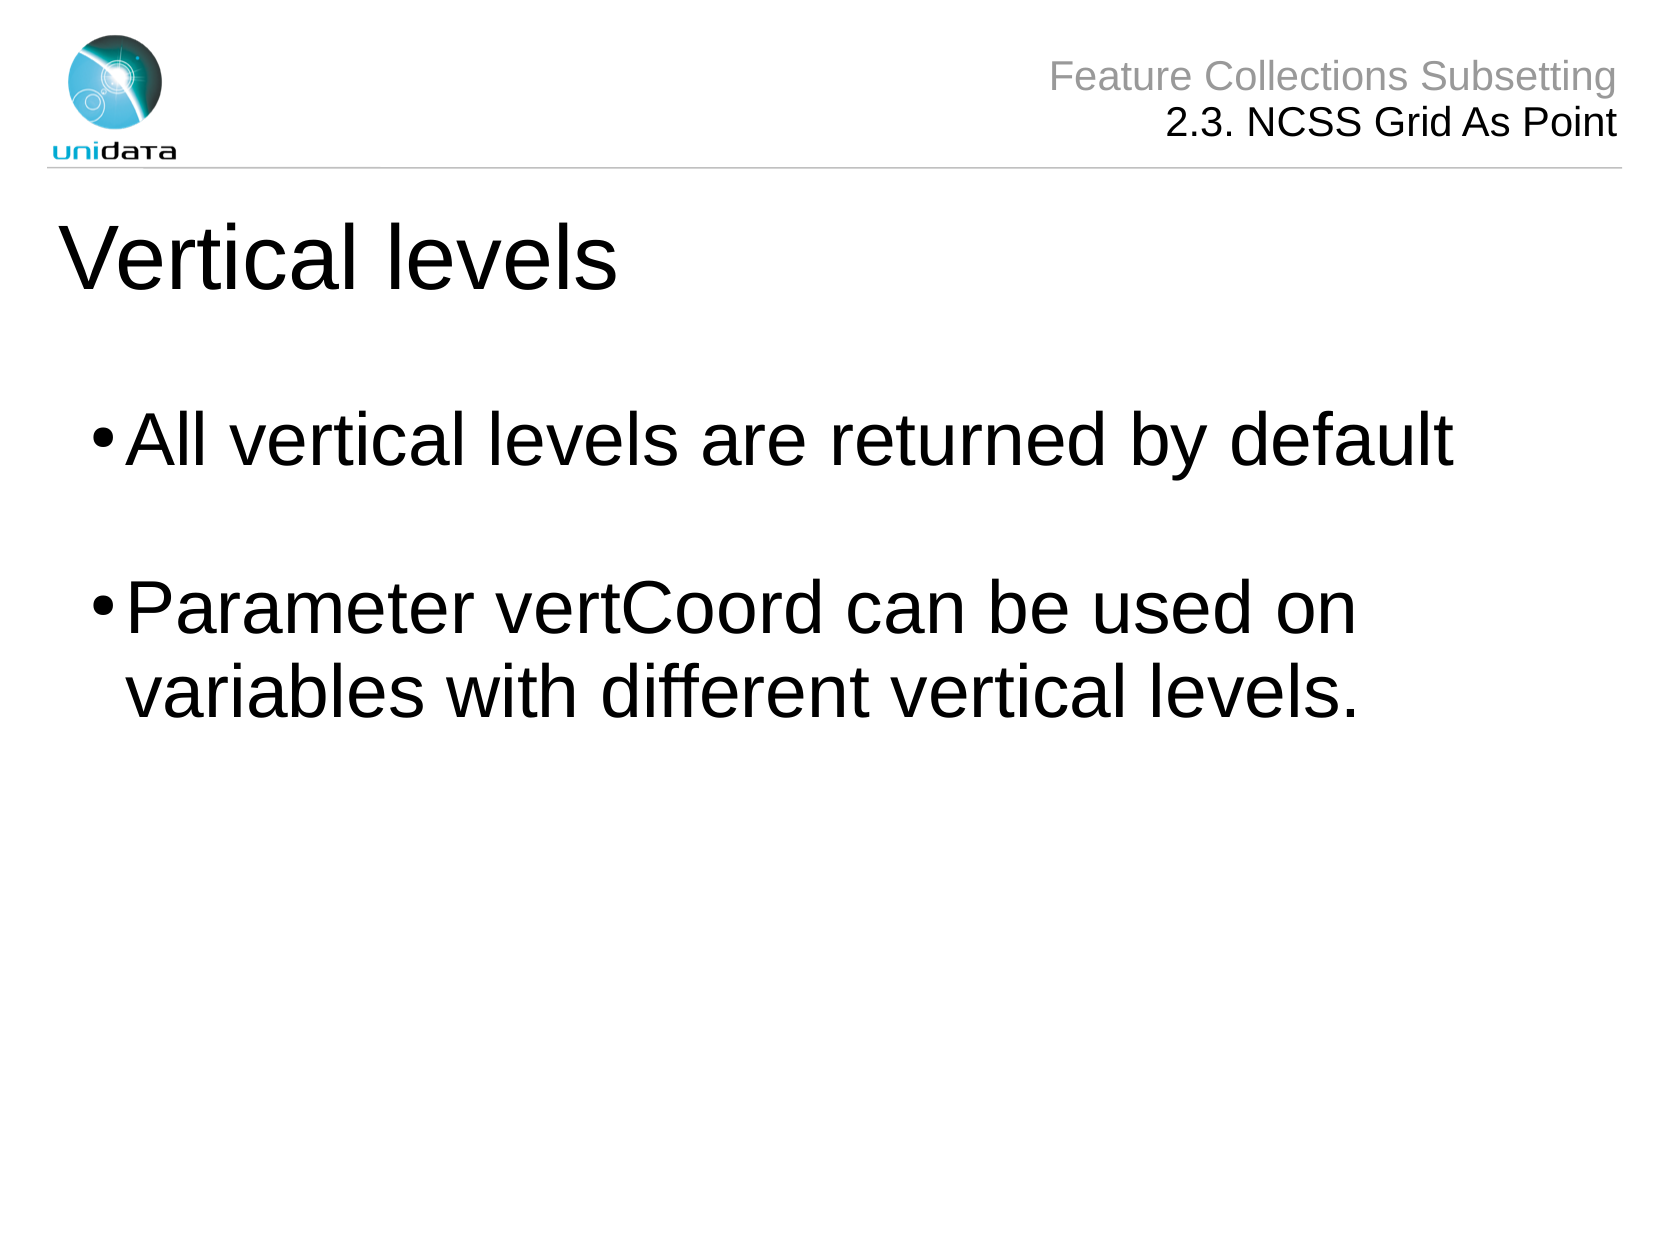

Feature Collections Subsetting
2.3. NCSS Grid As Point
# Vertical levels
All vertical levels are returned by default
Parameter vertCoord can be used on variables with different vertical levels.